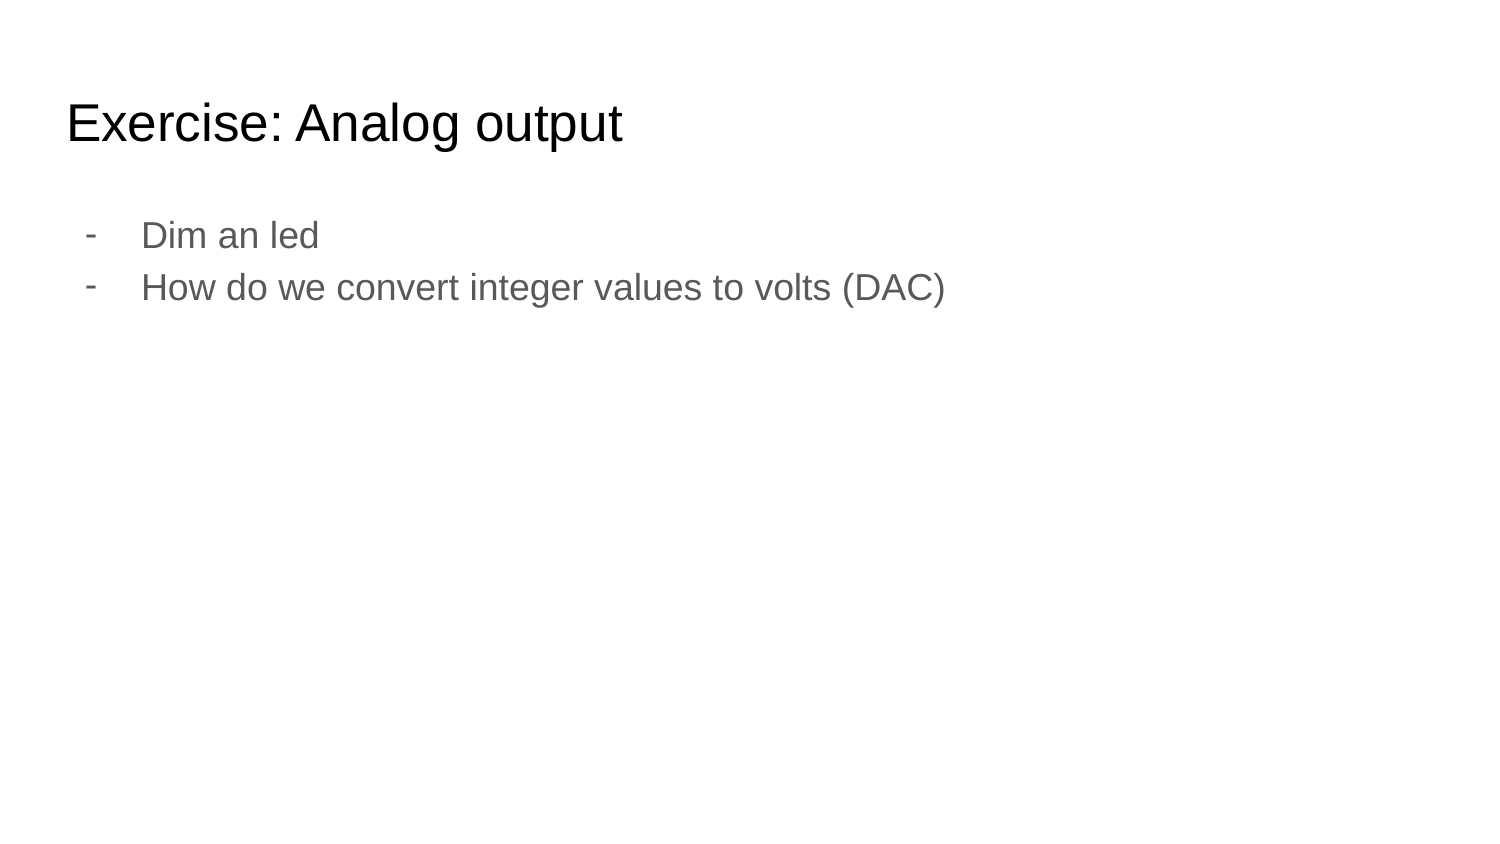

# Exercise: Analog output
Dim an led
How do we convert integer values to volts (DAC)